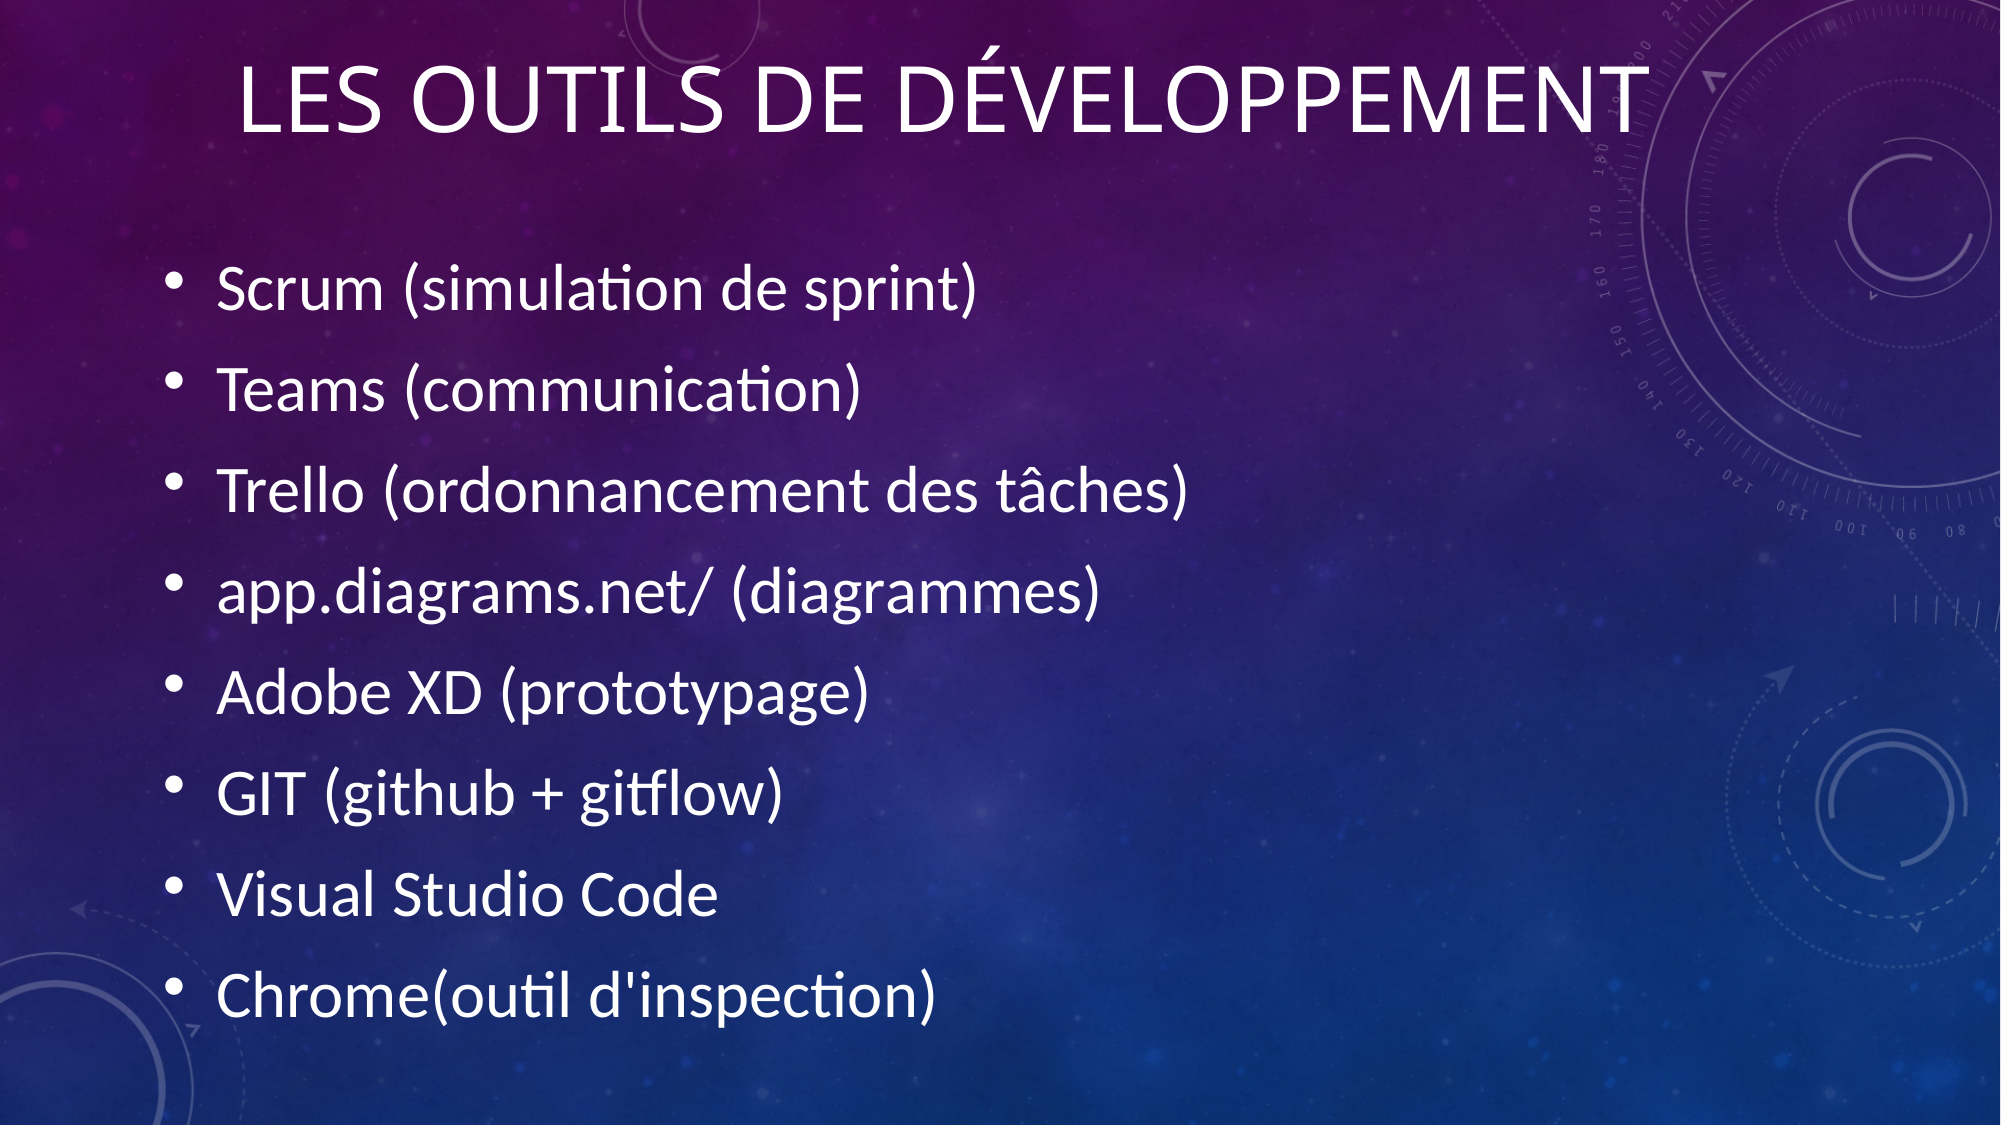

# Les outils de développement
Scrum (simulation de sprint)
Teams (communication)
Trello (ordonnancement des tâches)
app.diagrams.net/ (diagrammes)
Adobe XD (prototypage)
GIT (github + gitflow)
Visual Studio Code
Chrome(outil d'inspection)